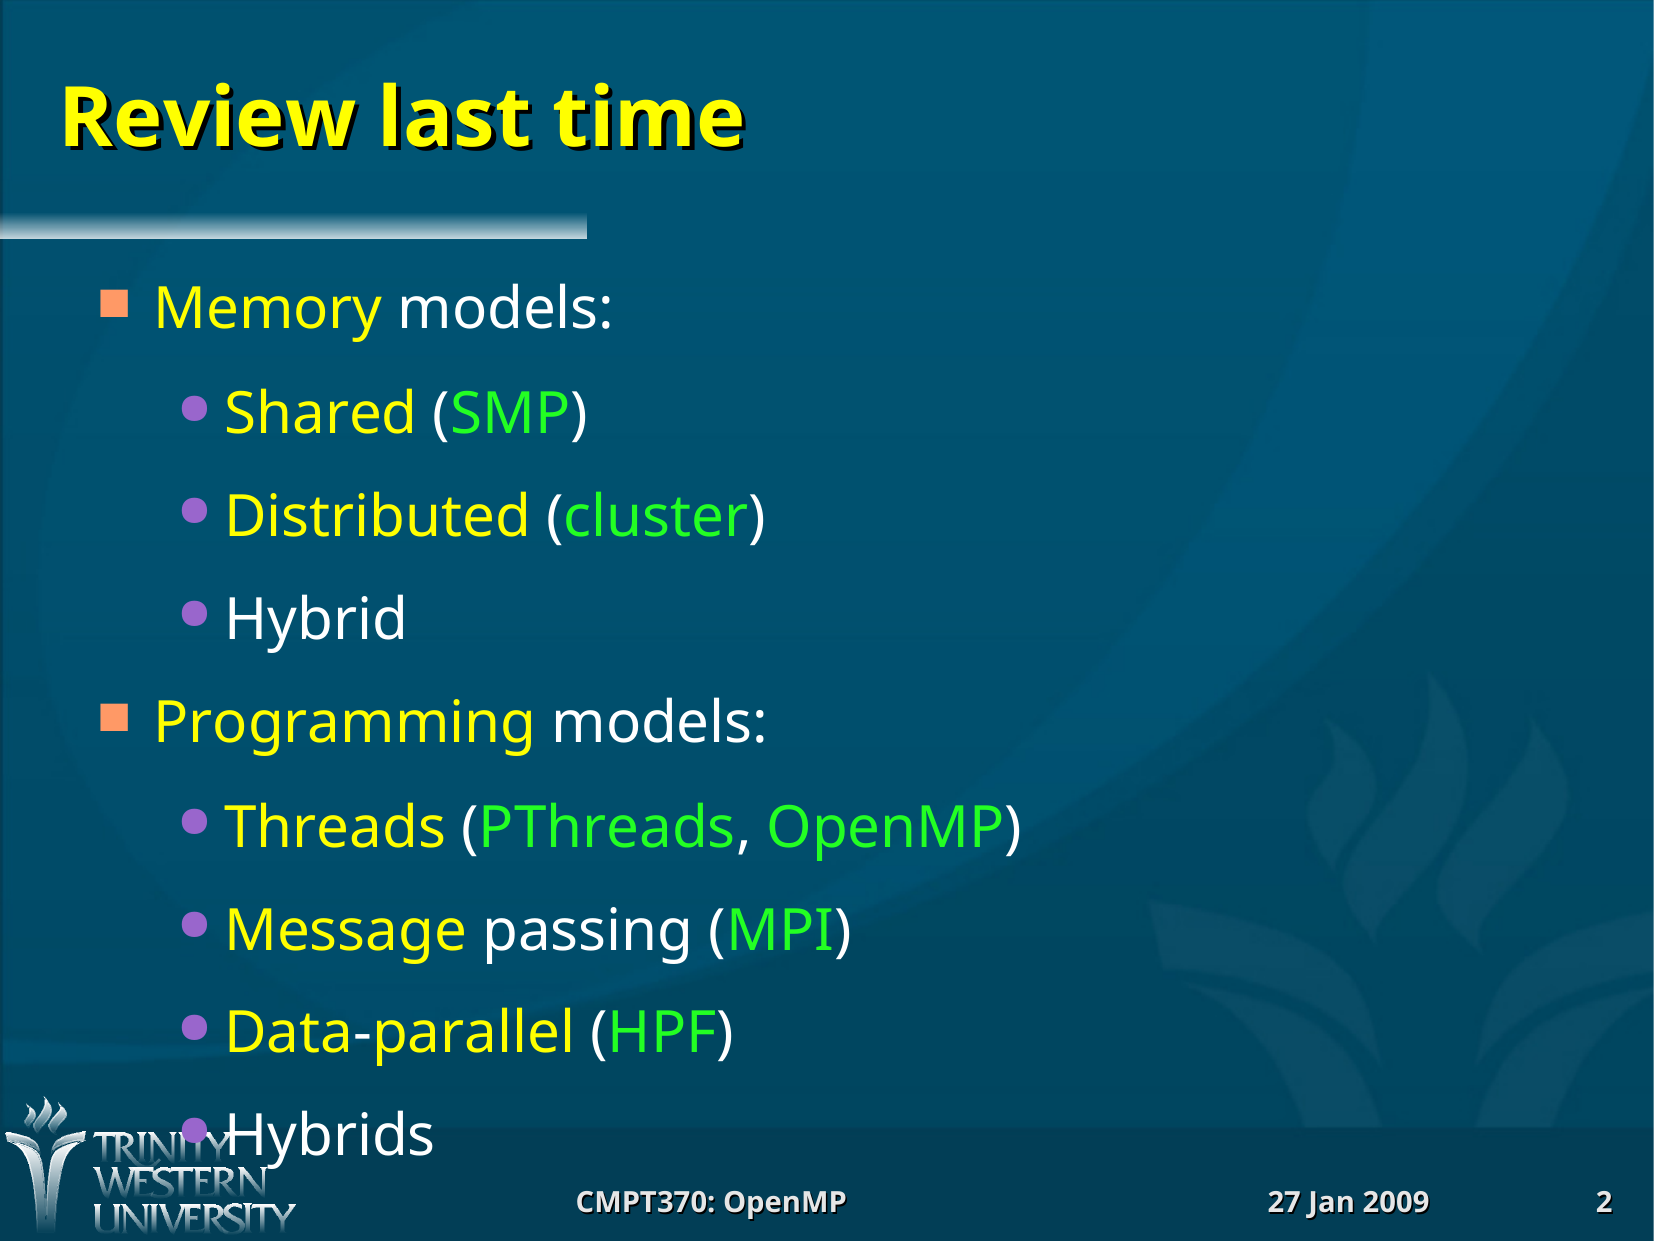

# Review last time
Memory models:
Shared (SMP)
Distributed (cluster)
Hybrid
Programming models:
Threads (PThreads, OpenMP)
Message passing (MPI)
Data-parallel (HPF)
Hybrids
CMPT370: OpenMP
27 Jan 2009
2